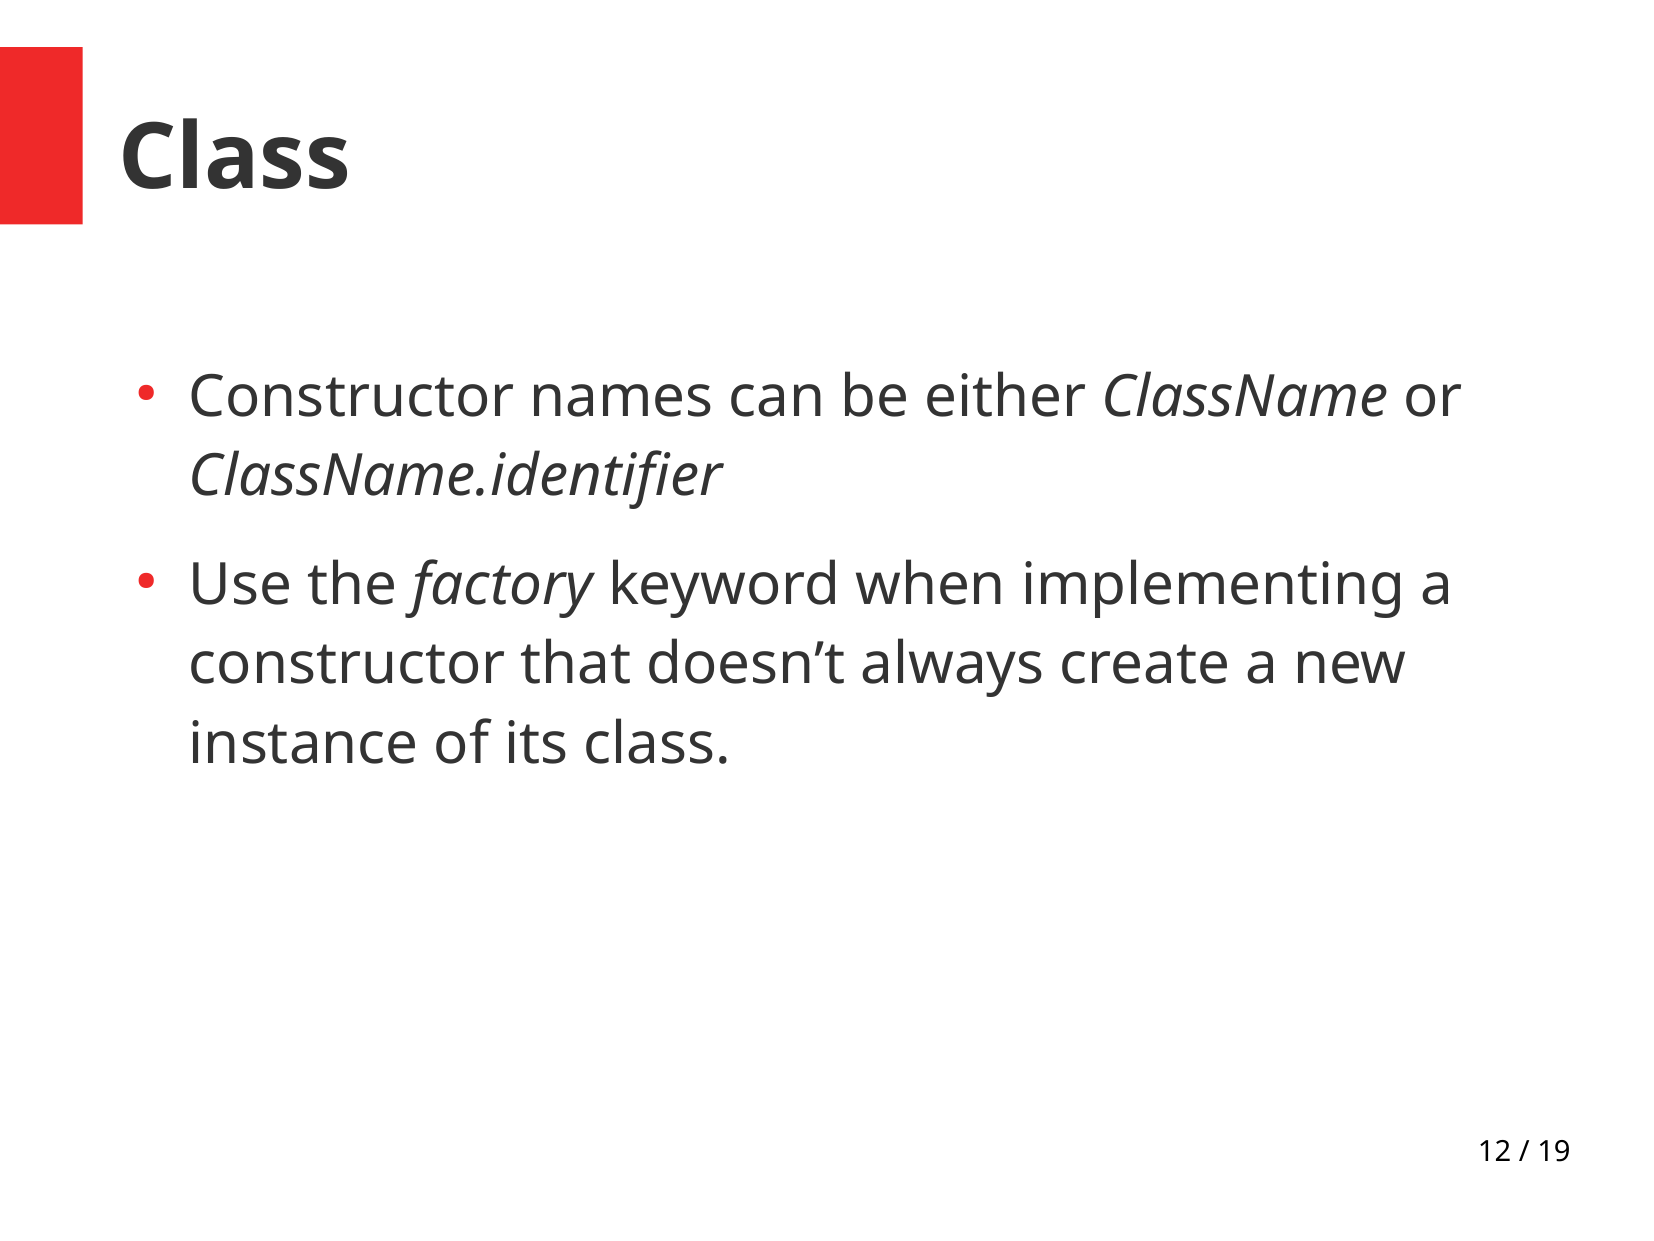

# Class
Constructor names can be either ClassName or ClassName.identifier
Use the factory keyword when implementing a constructor that doesn’t always create a new instance of its class.
12